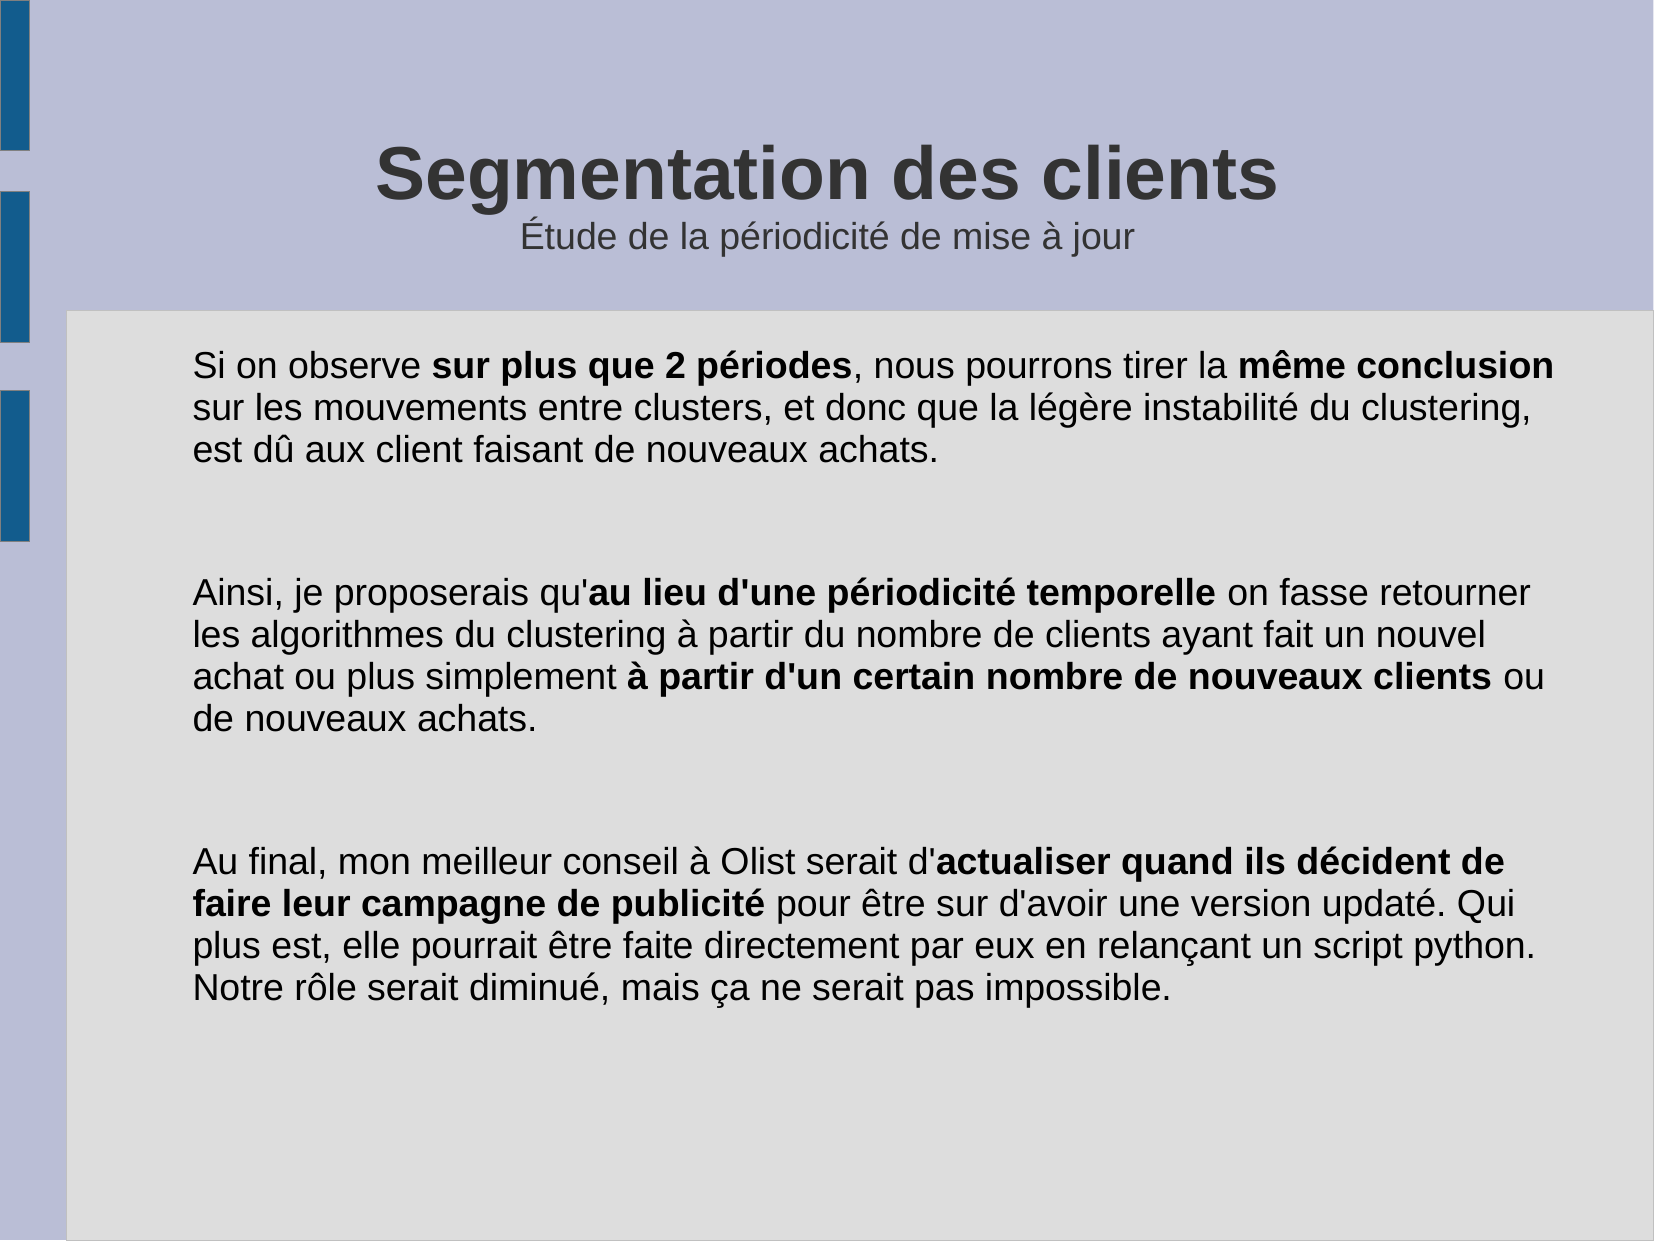

# Segmentation des clients Étude de la périodicité de mise à jour
Si on observe sur plus que 2 périodes, nous pourrons tirer la même conclusion sur les mouvements entre clusters, et donc que la légère instabilité du clustering, est dû aux client faisant de nouveaux achats.
Ainsi, je proposerais qu'au lieu d'une périodicité temporelle on fasse retourner les algorithmes du clustering à partir du nombre de clients ayant fait un nouvel achat ou plus simplement à partir d'un certain nombre de nouveaux clients ou de nouveaux achats.
Au final, mon meilleur conseil à Olist serait d'actualiser quand ils décident de faire leur campagne de publicité pour être sur d'avoir une version updaté. Qui plus est, elle pourrait être faite directement par eux en relançant un script python. Notre rôle serait diminué, mais ça ne serait pas impossible.